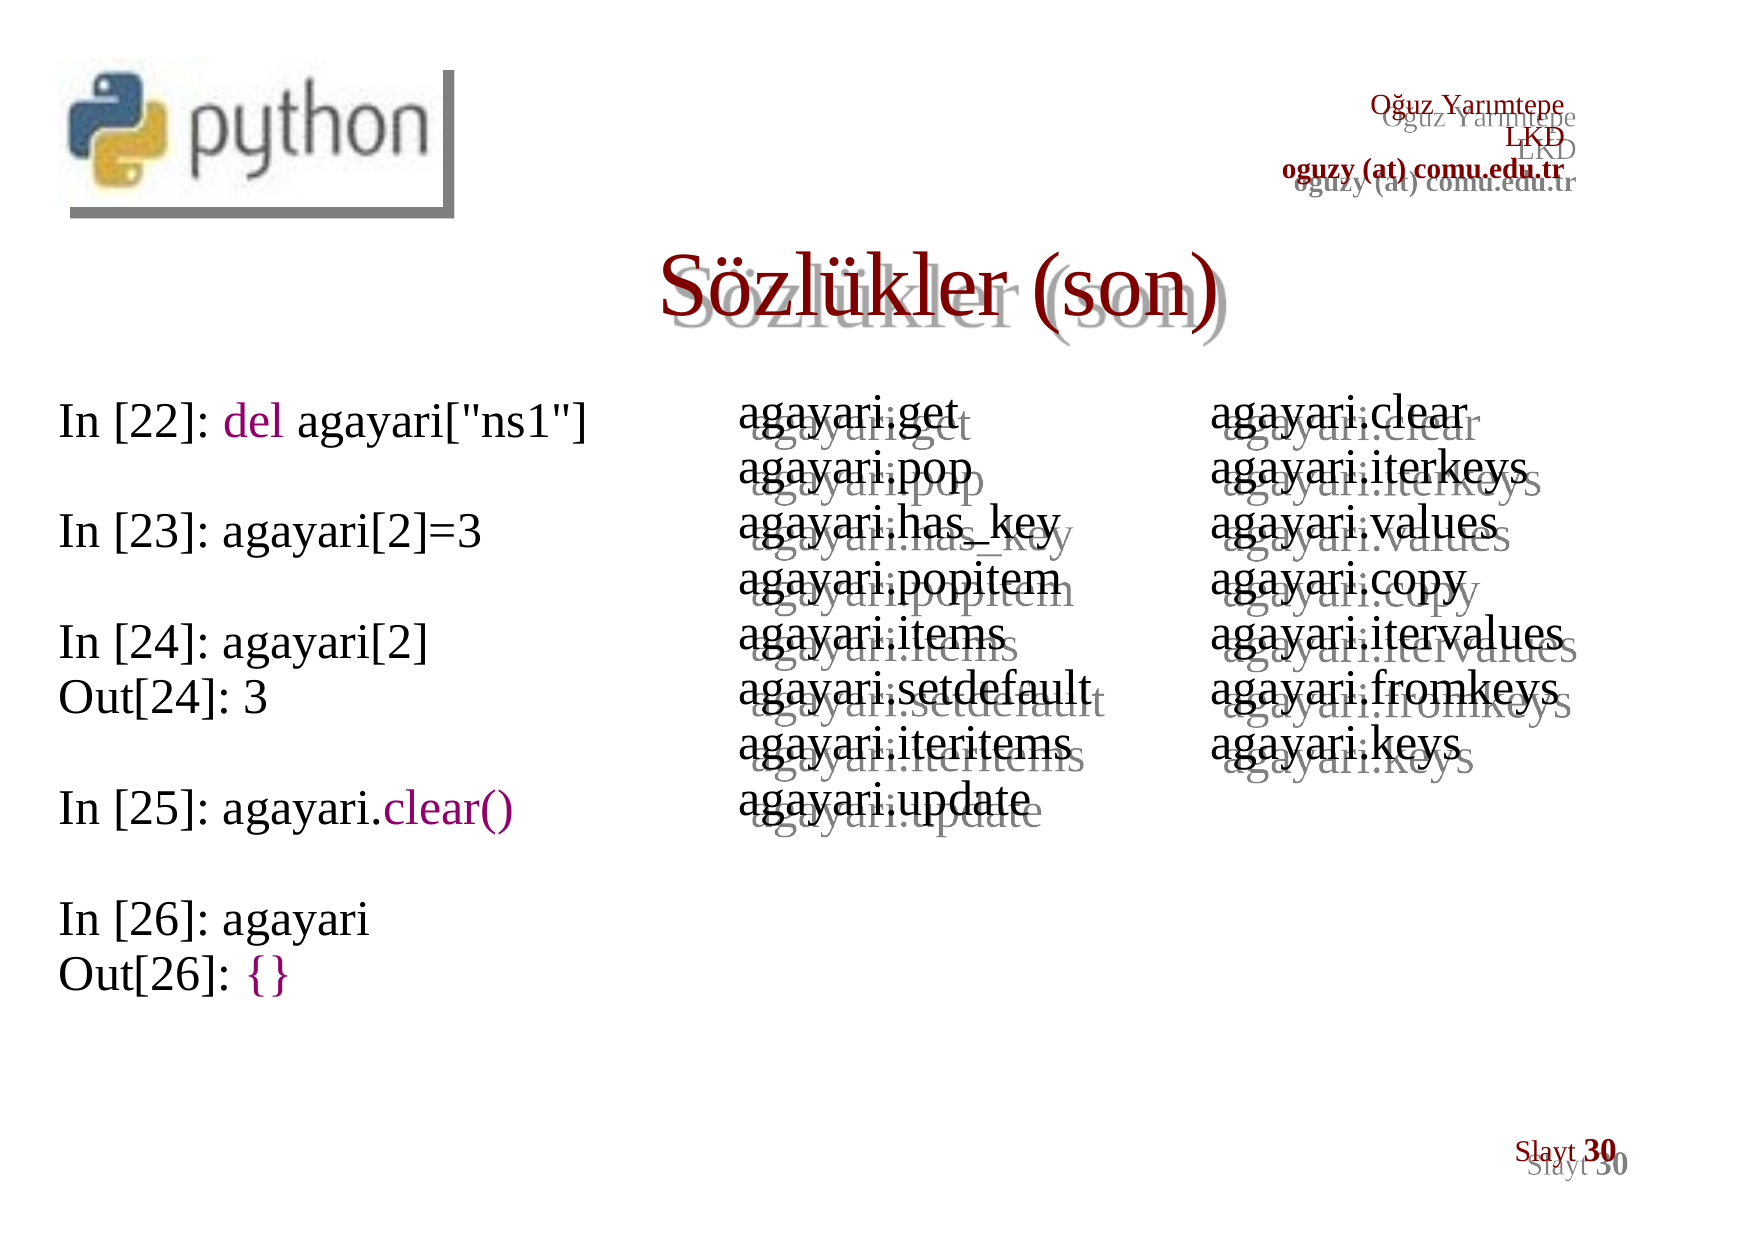

# Sözlükler (son)
In [22]: del agayari["ns1"]
In [23]: agayari[2]=3
In [24]: agayari[2]
Out[24]: 3
In [25]: agayari.clear()
In [26]: agayari
Out[26]: {}
agayari.get agayari.pop
agayari.has_key agayari.popitem
agayari.items agayari.setdefault
agayari.iteritems agayari.update
agayari.clear agayari.iterkeys agayari.values
agayari.copy agayari.itervalues
agayari.fromkeys agayari.keys